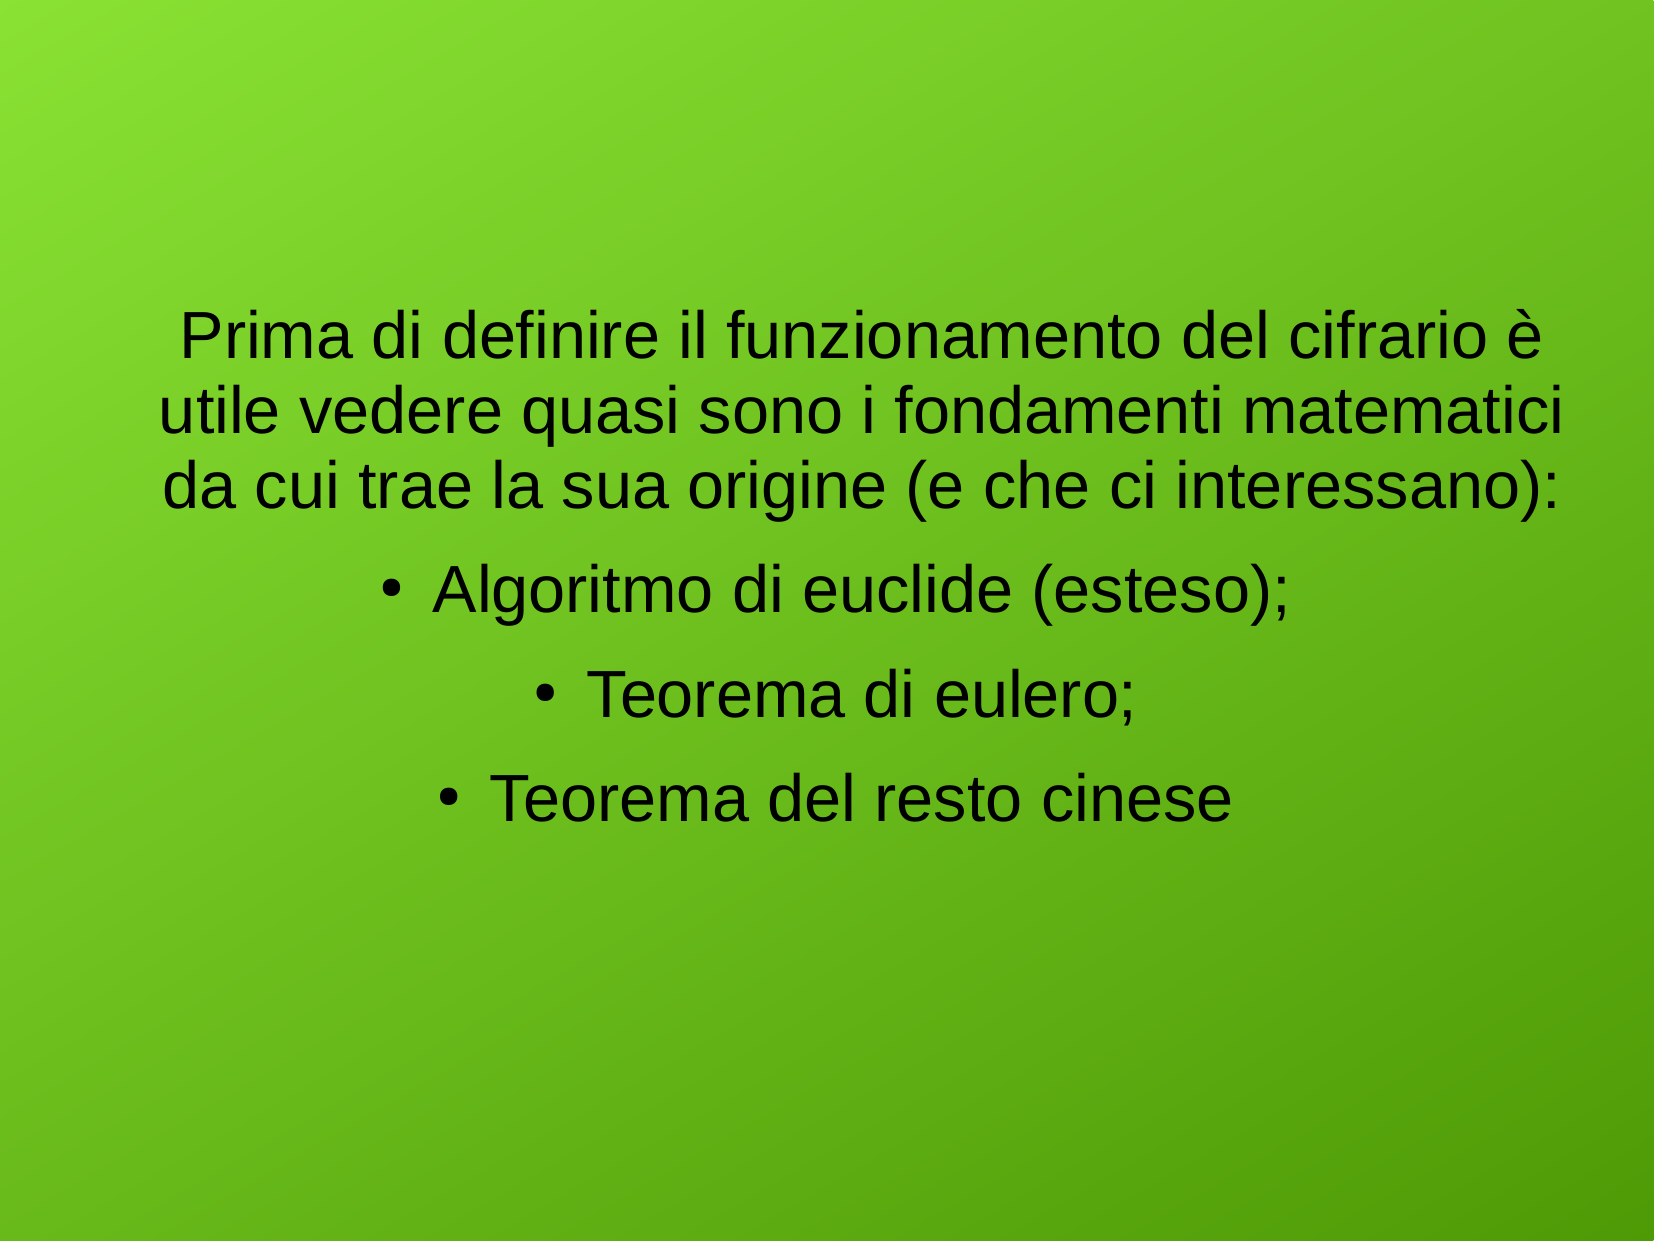

# Prima di definire il funzionamento del cifrario è utile vedere quasi sono i fondamenti matematici da cui trae la sua origine (e che ci interessano):
Algoritmo di euclide (esteso);
Teorema di eulero;
Teorema del resto cinese